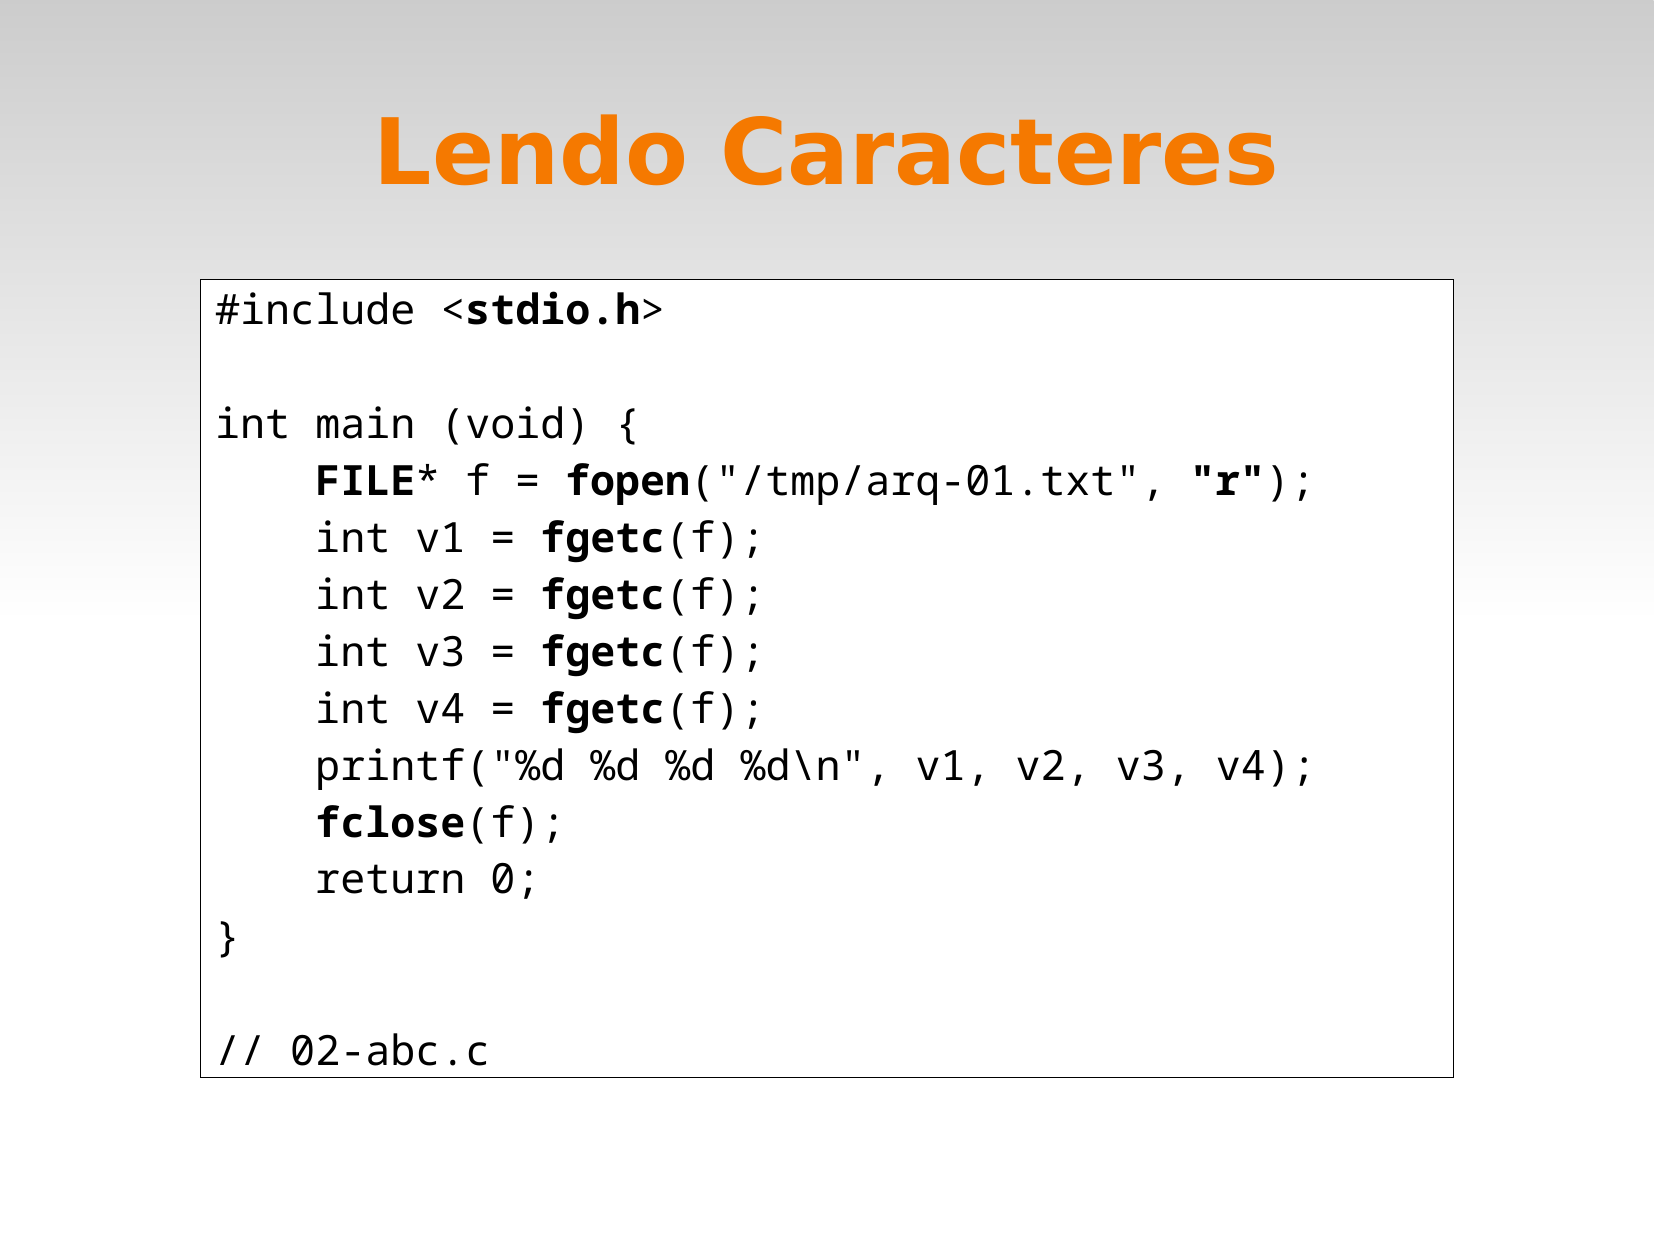

# Lendo Caracteres
#include <stdio.h>
int main (void) {
 FILE* f = fopen("/tmp/arq-01.txt", "r");
 int v1 = fgetc(f);
 int v2 = fgetc(f);
 int v3 = fgetc(f);
 int v4 = fgetc(f);
 printf("%d %d %d %d\n", v1, v2, v3, v4);
 fclose(f);
 return 0;
}
// 02-abc.c